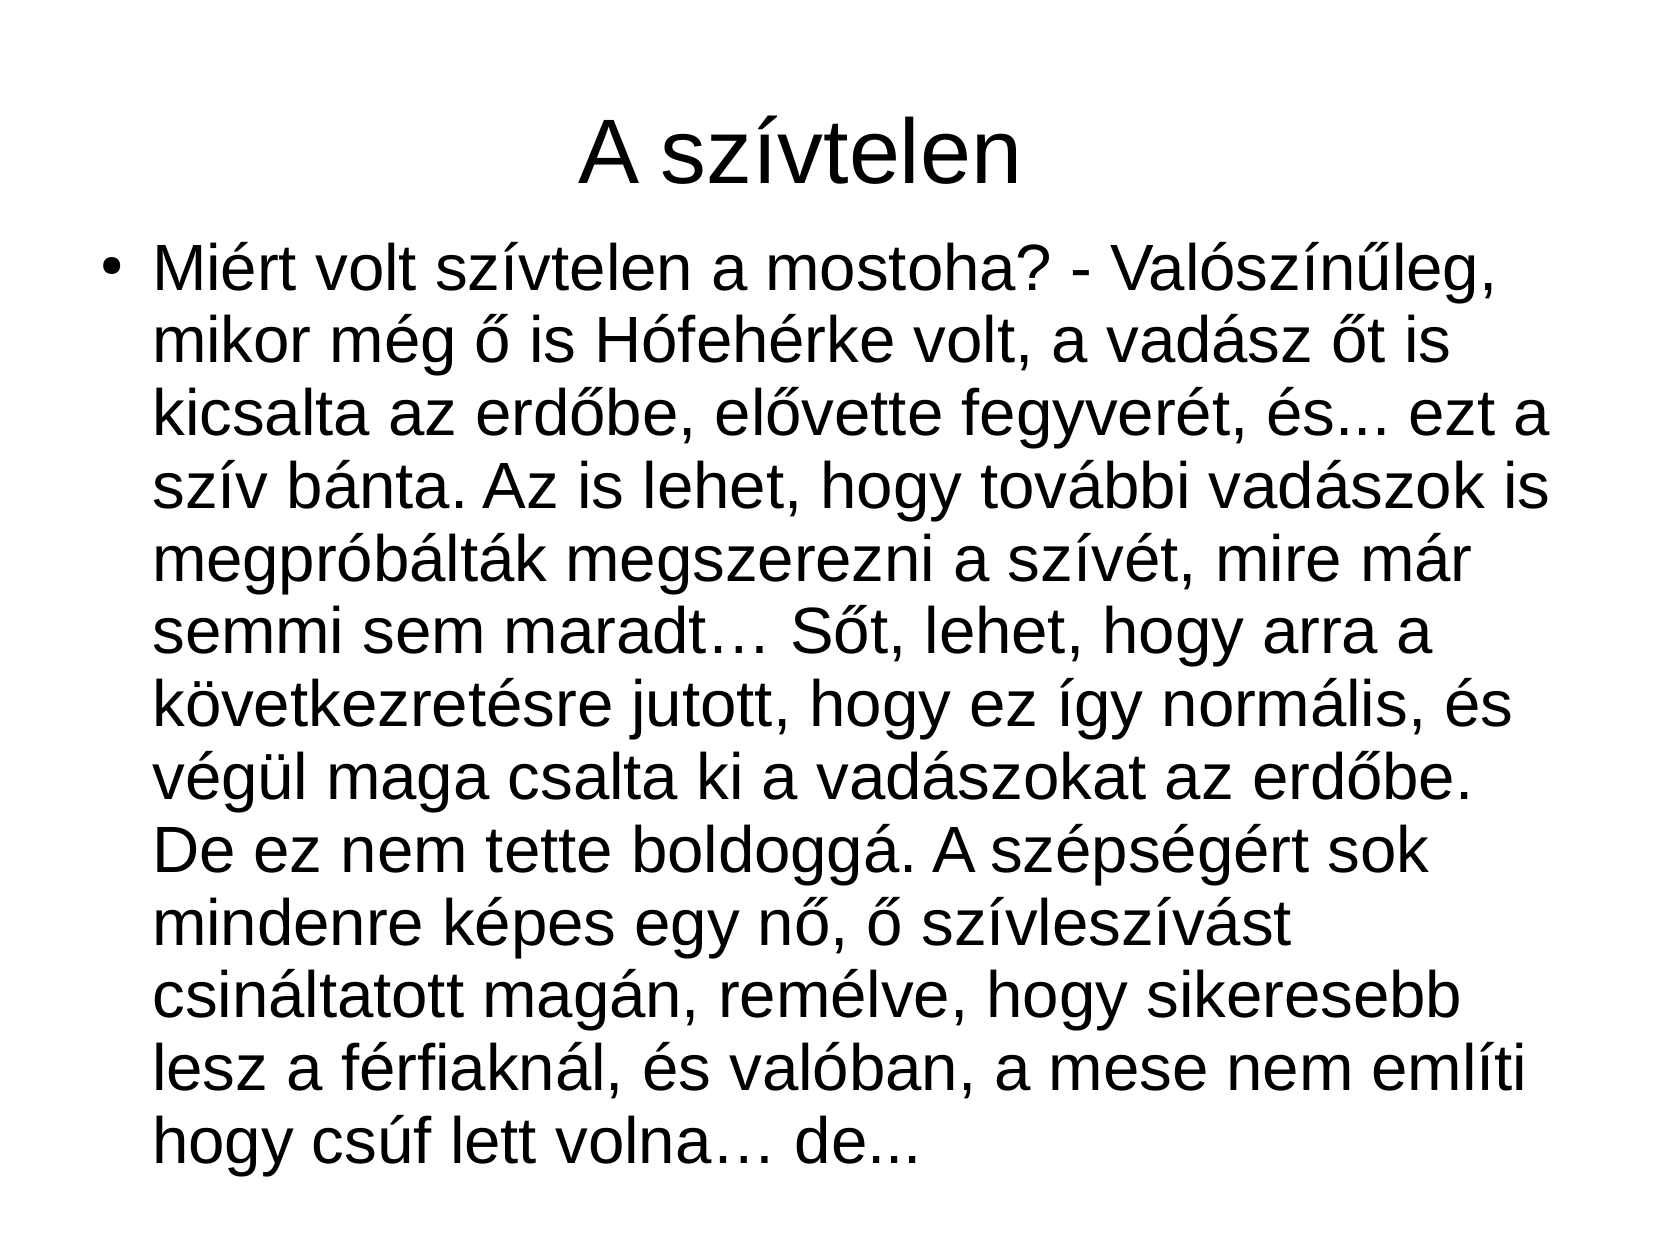

# A szívtelen
Miért volt szívtelen a mostoha? - Valószínűleg, mikor még ő is Hófehérke volt, a vadász őt is kicsalta az erdőbe, elővette fegyverét, és... ezt a szív bánta. Az is lehet, hogy további vadászok is megpróbálták megszerezni a szívét, mire már semmi sem maradt… Sőt, lehet, hogy arra a következretésre jutott, hogy ez így normális, és végül maga csalta ki a vadászokat az erdőbe. De ez nem tette boldoggá. A szépségért sok mindenre képes egy nő, ő szívleszívást csináltatott magán, remélve, hogy sikeresebb lesz a férfiaknál, és valóban, a mese nem említi hogy csúf lett volna… de...